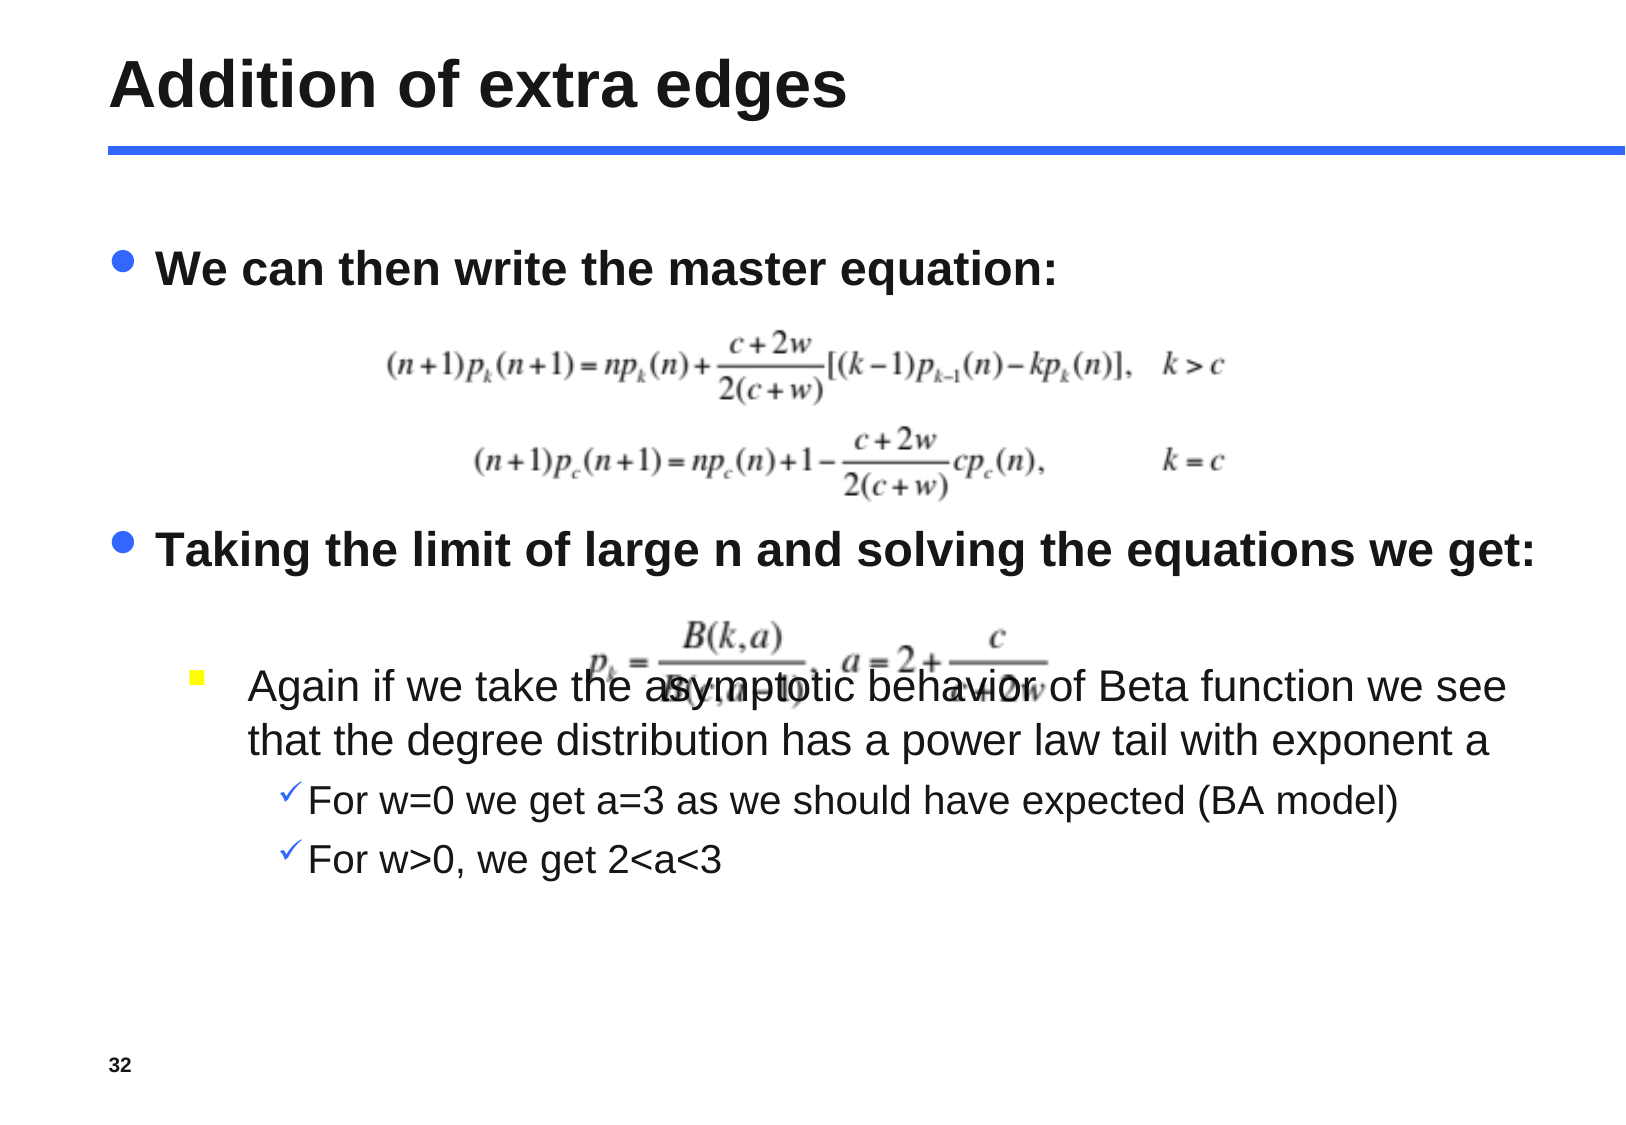

# Addition of extra edges
We can then write the master equation:
Taking the limit of large n and solving the equations we get:
Again if we take the asymptotic behavior of Beta function we see that the degree distribution has a power law tail with exponent a
For w=0 we get a=3 as we should have expected (BA model)
For w>0, we get 2<a<3